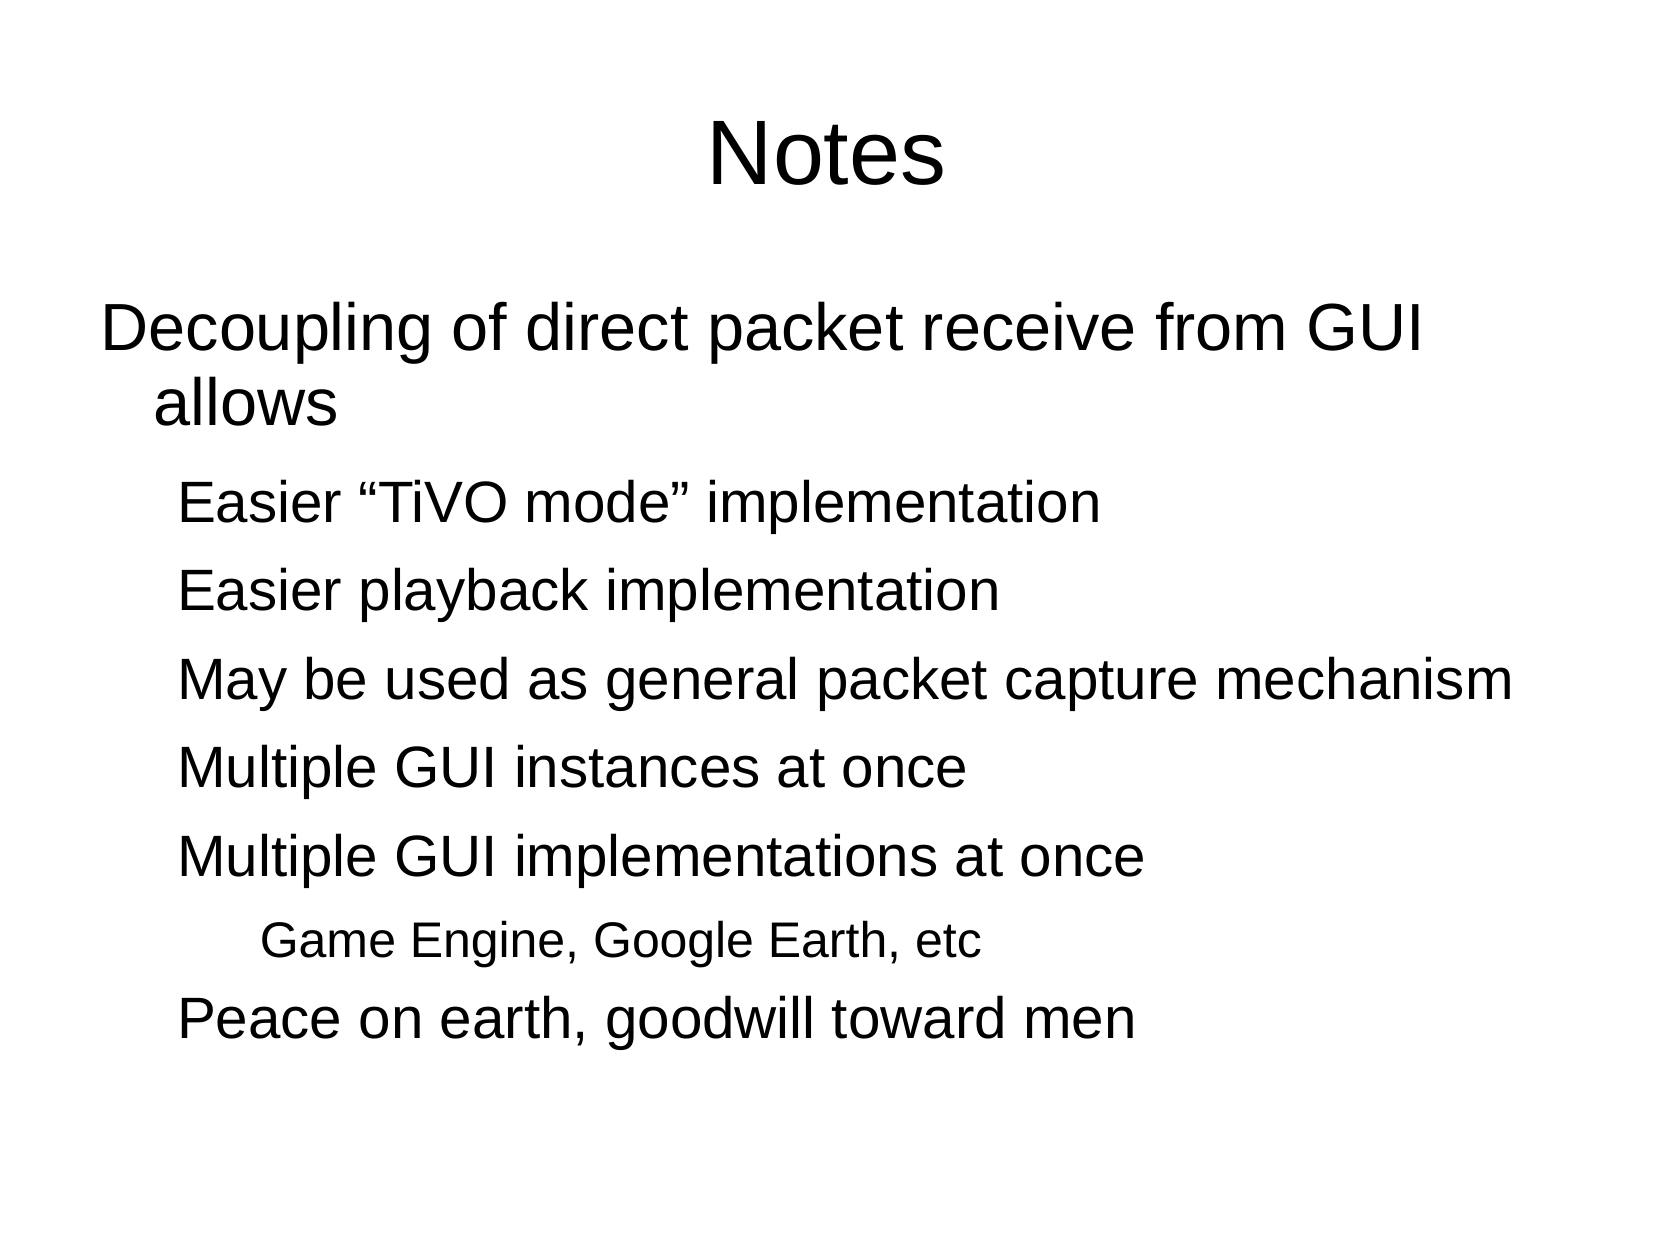

# Notes
Decoupling of direct packet receive from GUI allows
Easier “TiVO mode” implementation
Easier playback implementation
May be used as general packet capture mechanism
Multiple GUI instances at once
Multiple GUI implementations at once
Game Engine, Google Earth, etc
Peace on earth, goodwill toward men